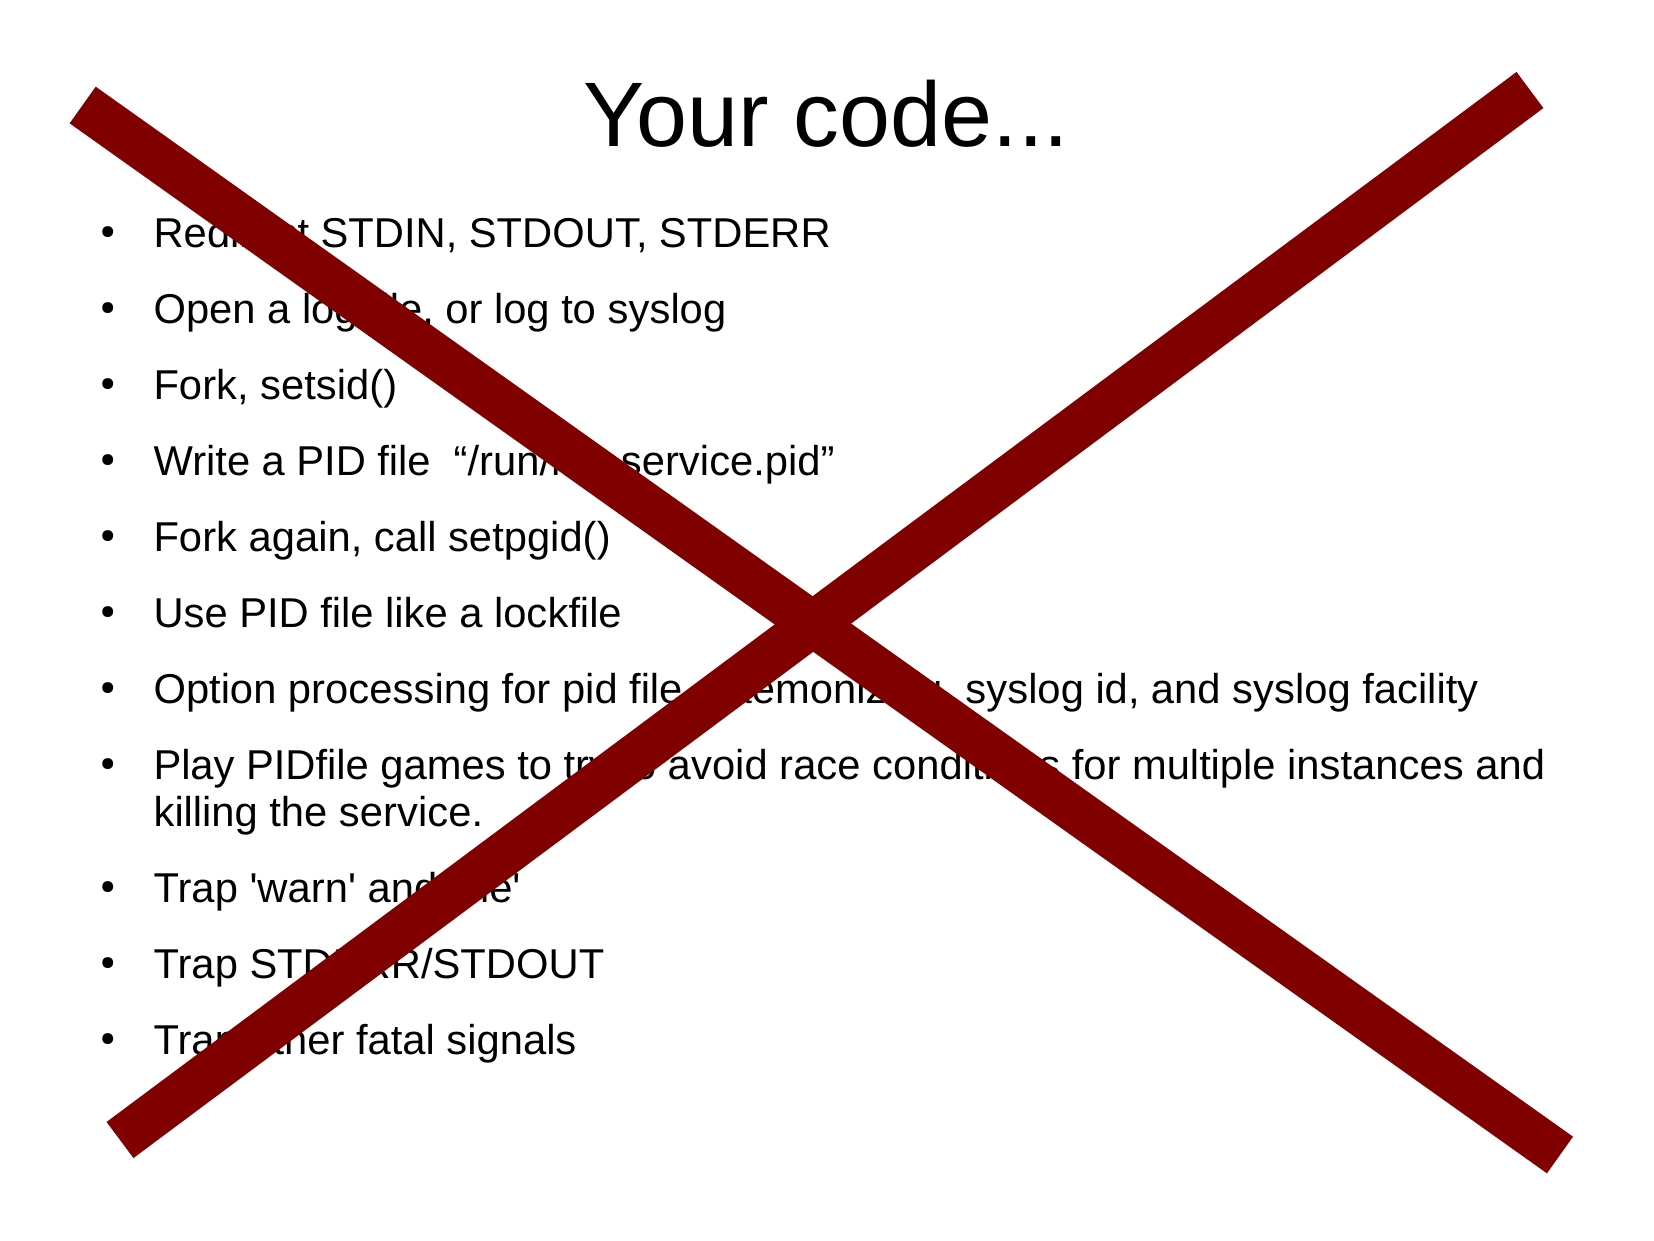

# Your code...
Redirect STDIN, STDOUT, STDERR
Open a log file, or log to syslog
Fork, setsid()
Write a PID file “/run/my-service.pid”
Fork again, call setpgid()
Use PID file like a lockfile
Option processing for pid file, daemonizing, syslog id, and syslog facility
Play PIDfile games to try to avoid race conditions for multiple instances and killing the service.
Trap 'warn' and 'die'
Trap STDERR/STDOUT
Trap other fatal signals